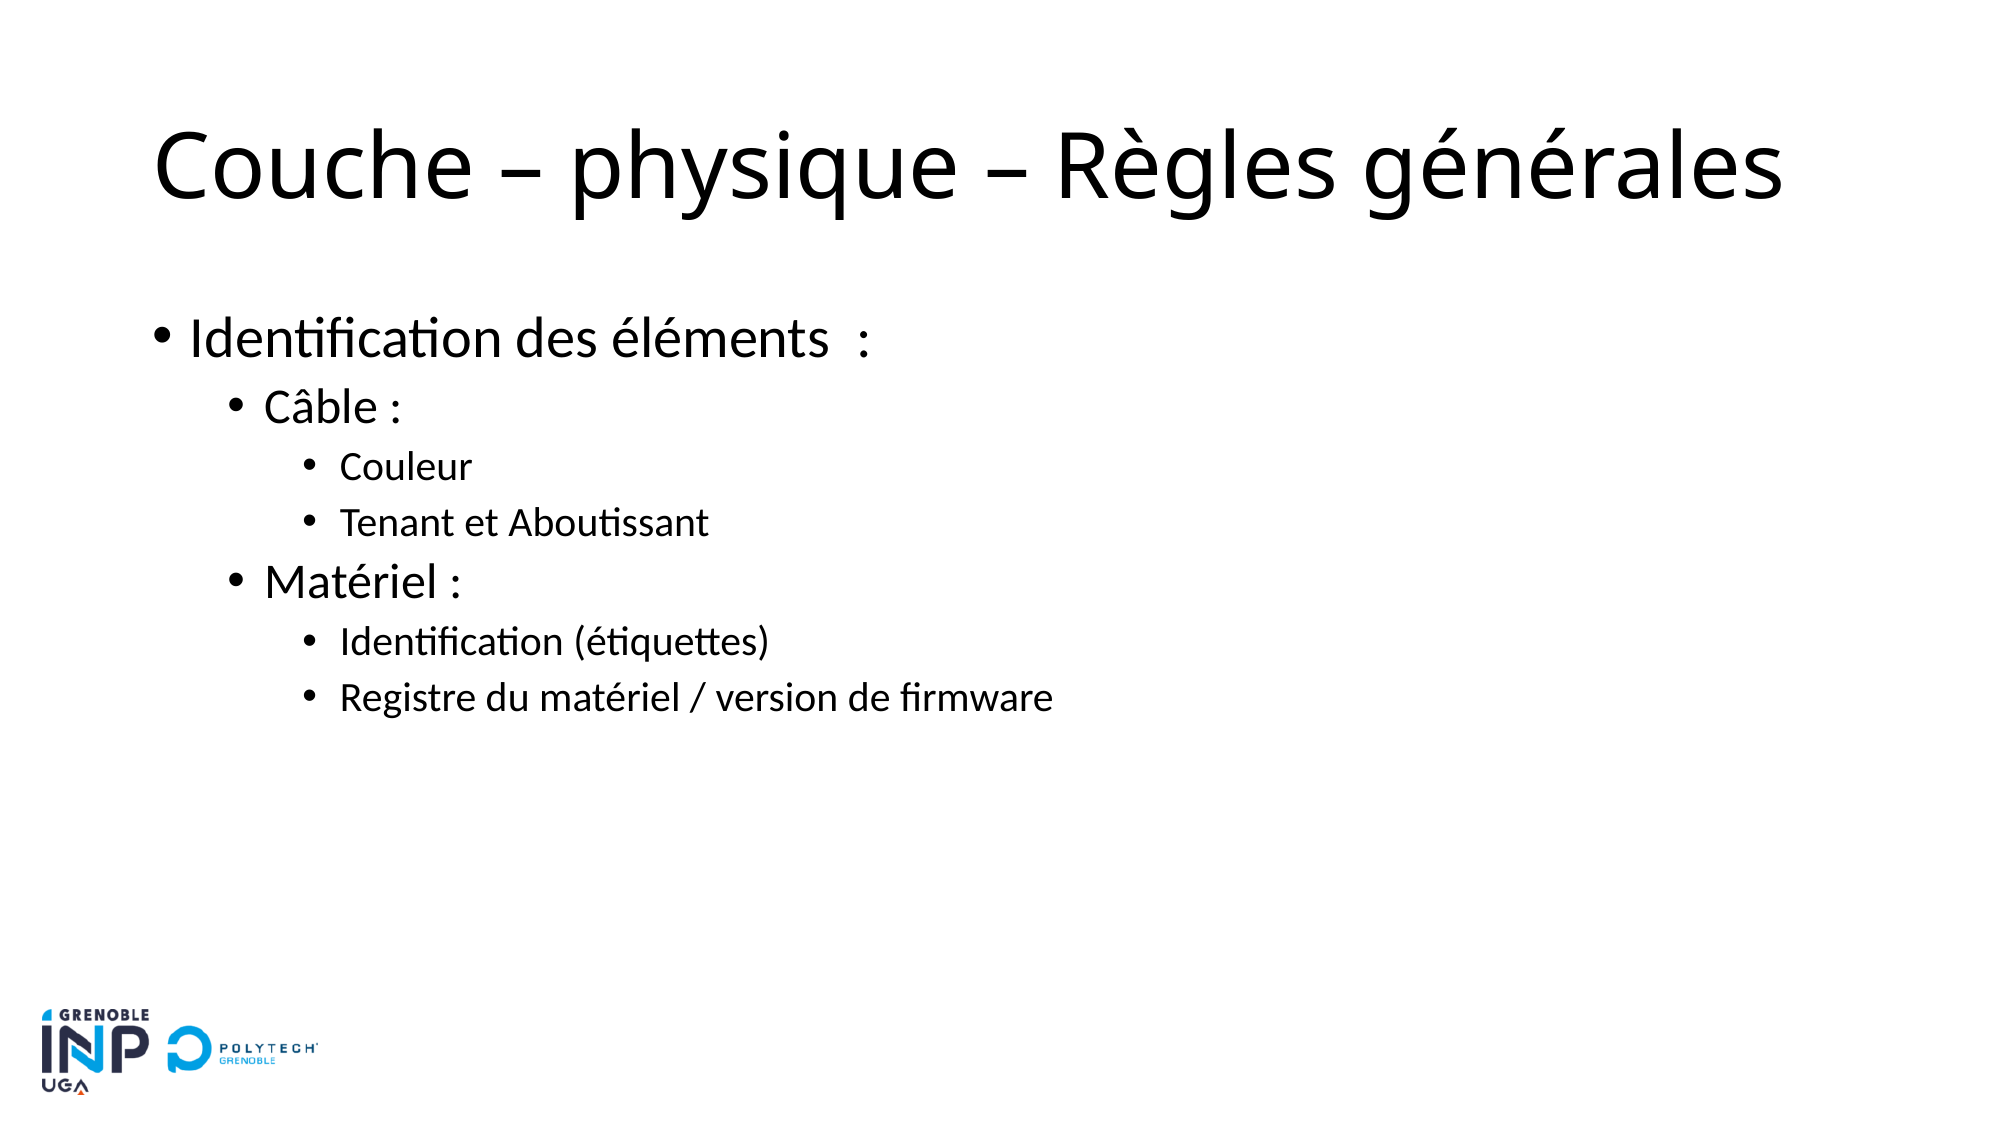

# Couche – physique – Règles générales
Identification des éléments :
Câble :
Couleur
Tenant et Aboutissant
Matériel :
Identification (étiquettes)
Registre du matériel / version de firmware